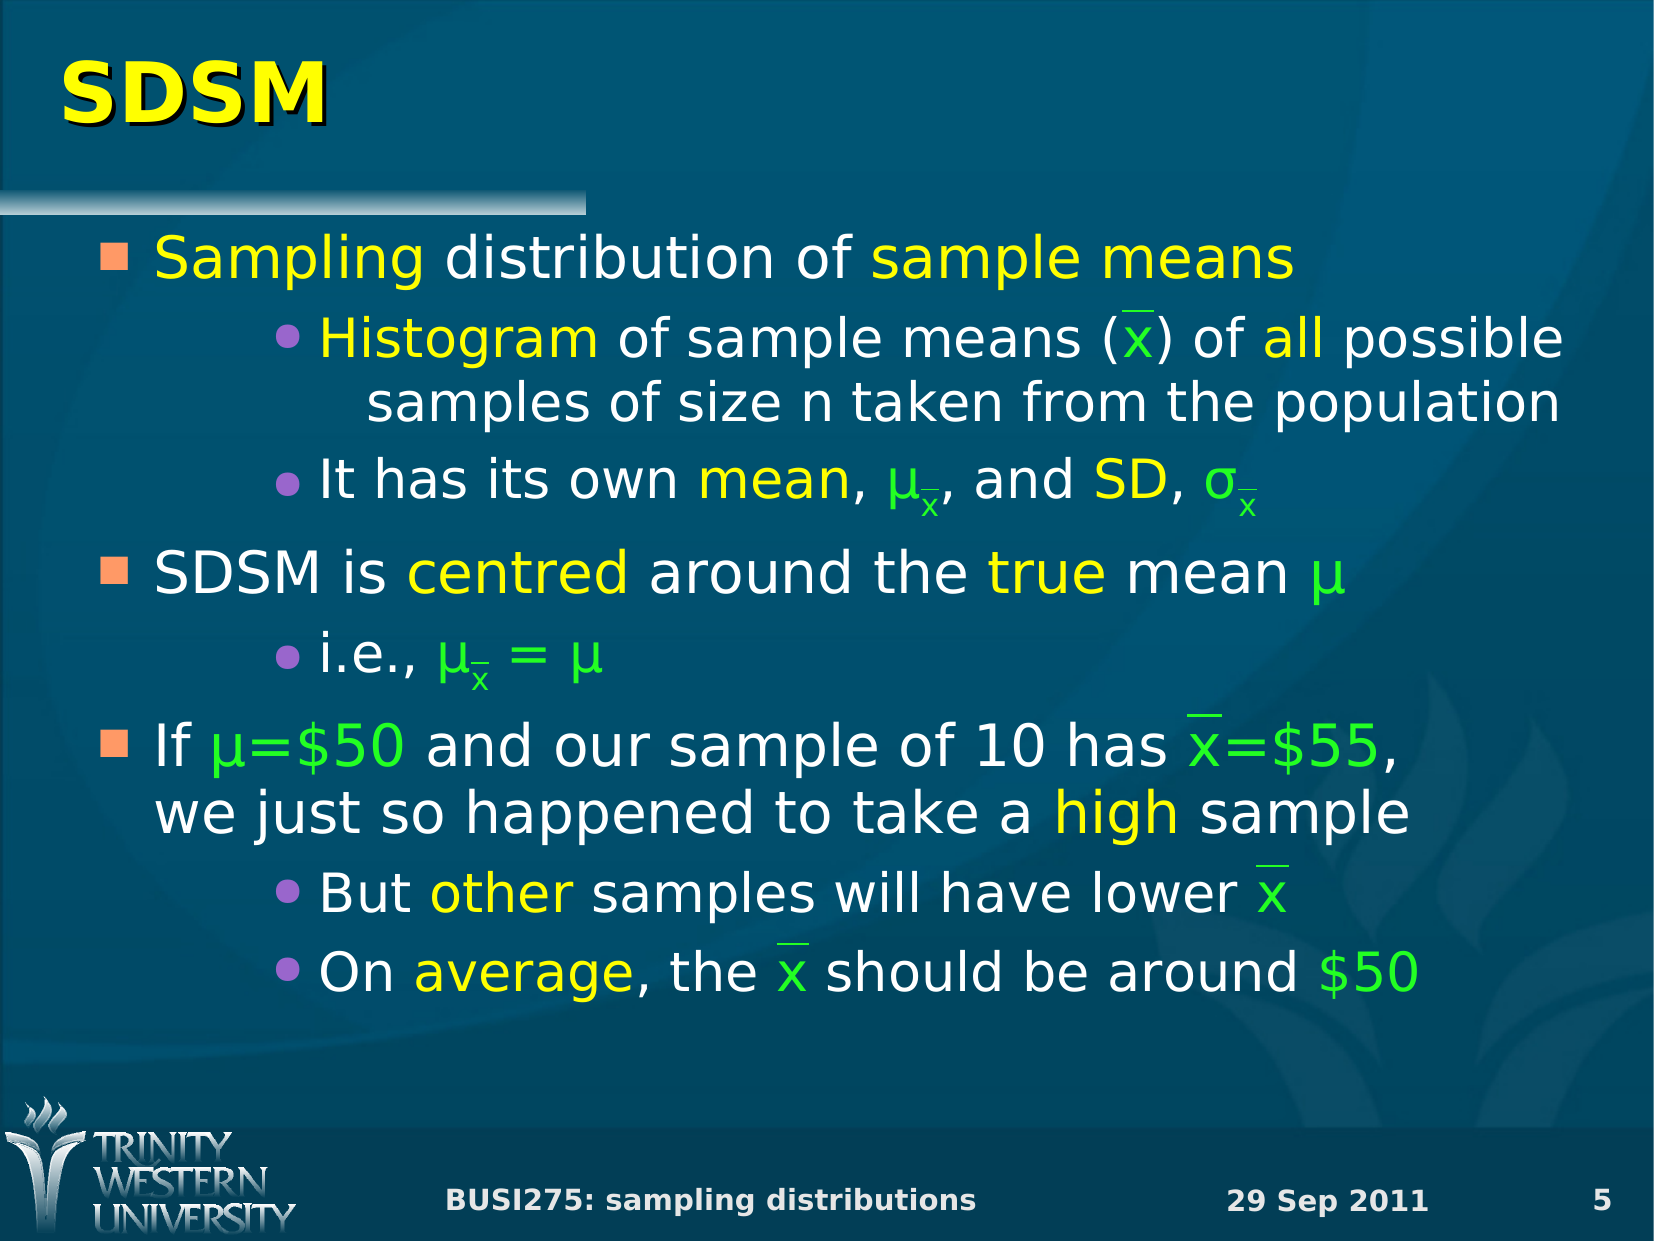

# SDSM
Sampling distribution of sample means
Histogram of sample means (x) of all possible samples of size n taken from the population
It has its own mean, μx, and SD, σx
SDSM is centred around the true mean μ
i.e., μx = μ
If μ=$50 and our sample of 10 has x=$55,
we just so happened to take a high sample
But other samples will have lower x
On average, the x should be around $50
BUSI275: sampling distributions
29 Sep 2011
5